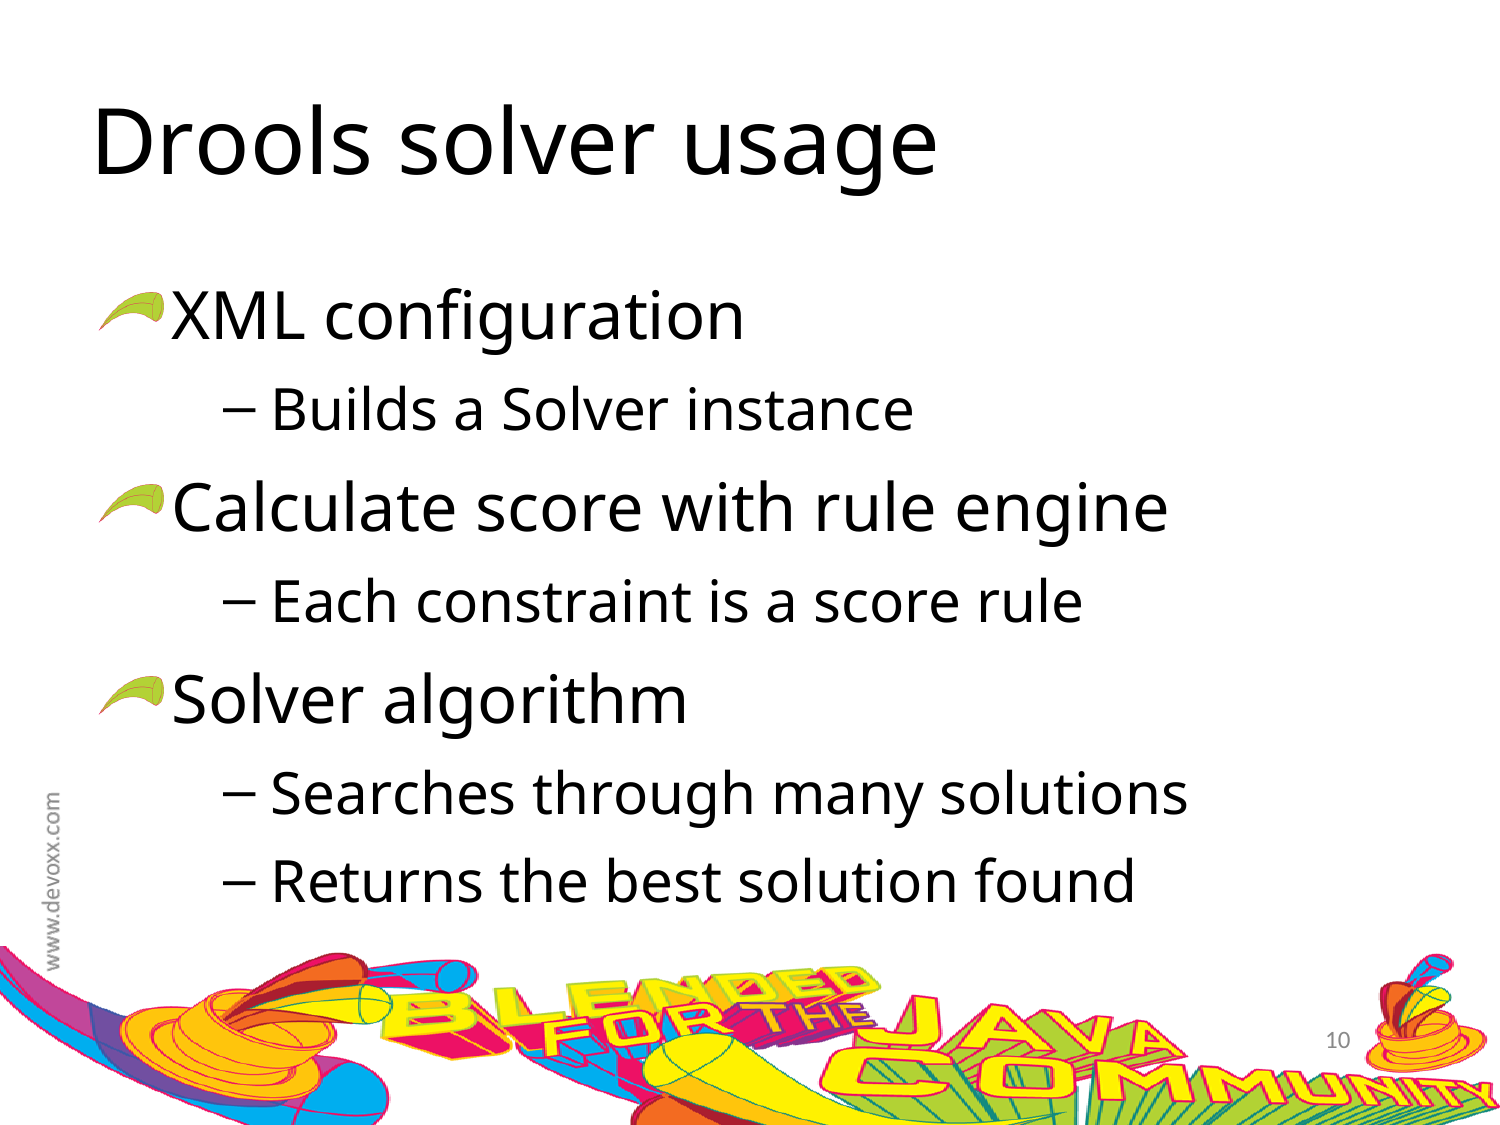

# Drools solver usage
XML configuration
Builds a Solver instance
Calculate score with rule engine
Each constraint is a score rule
Solver algorithm
Searches through many solutions
Returns the best solution found
10